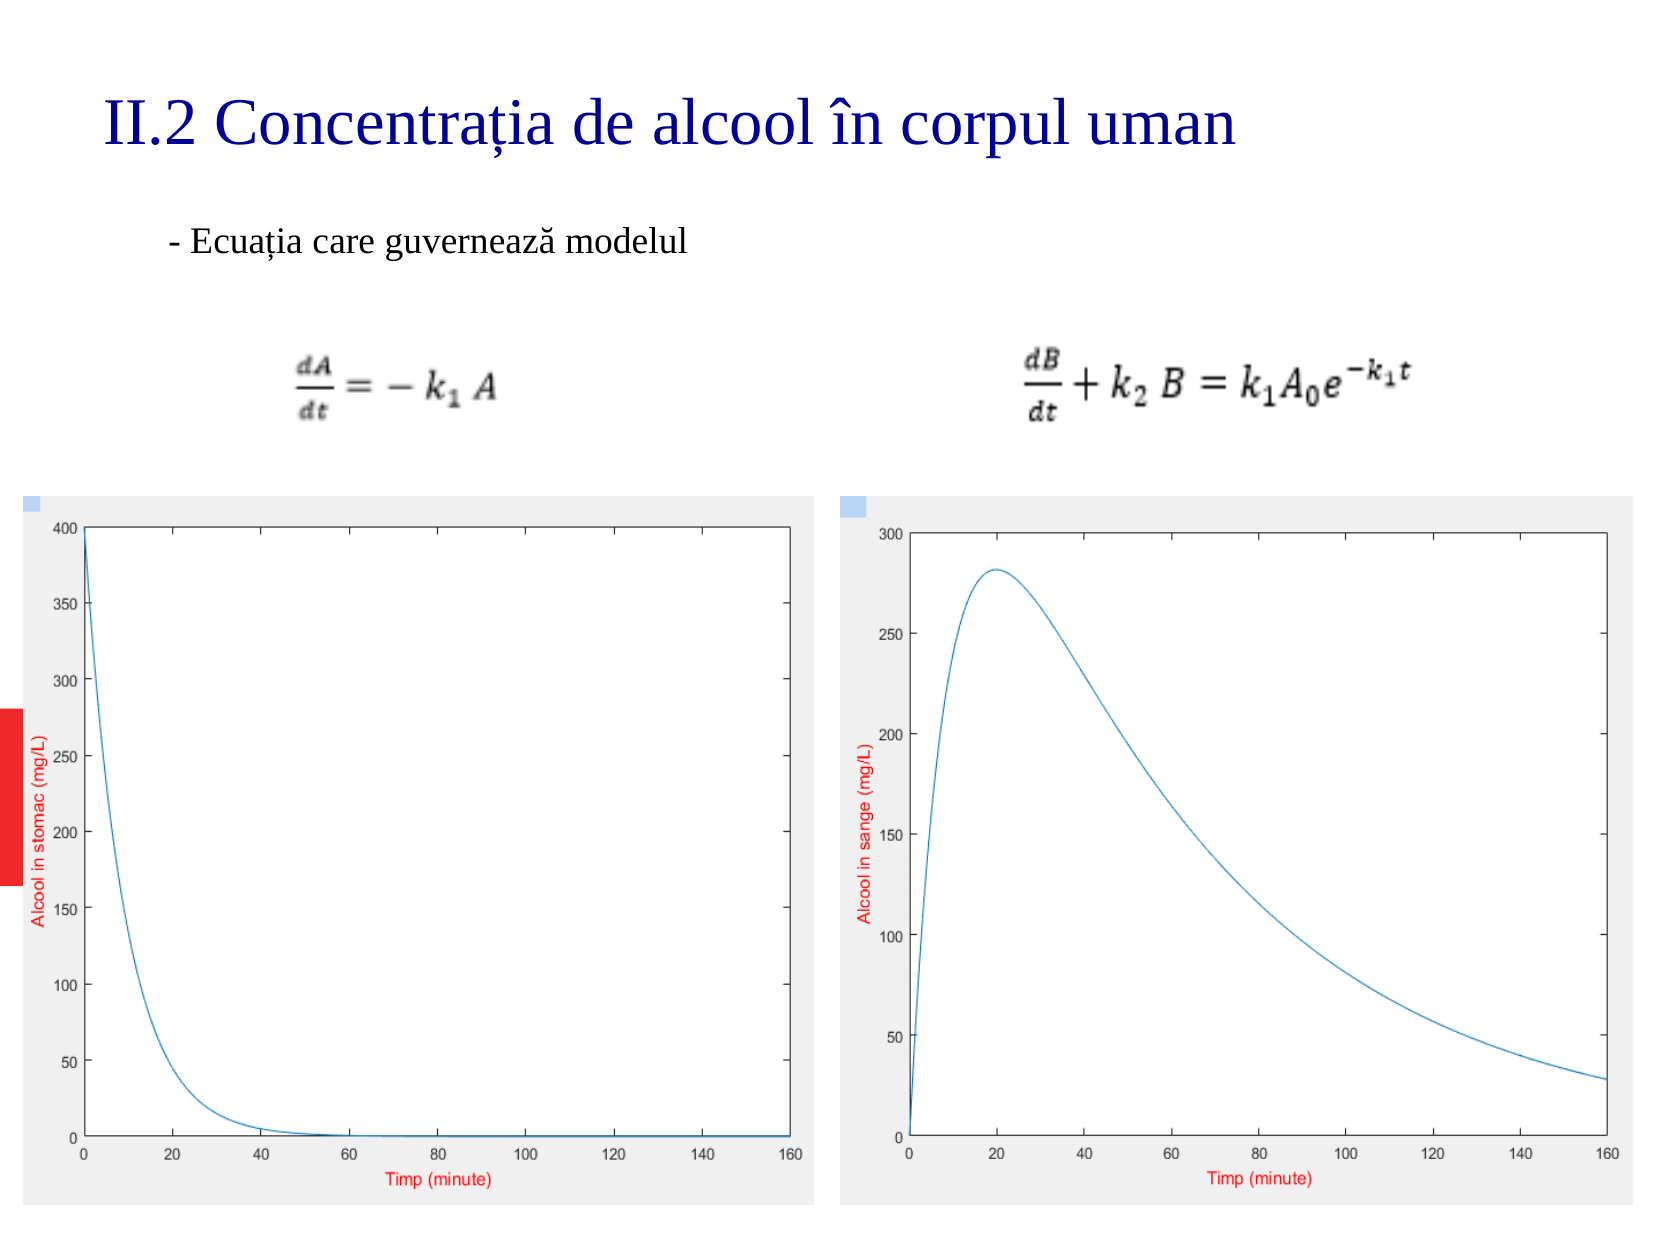

II.2 Concentrația de alcool în corpul uman
- Ecuația care guvernează modelul